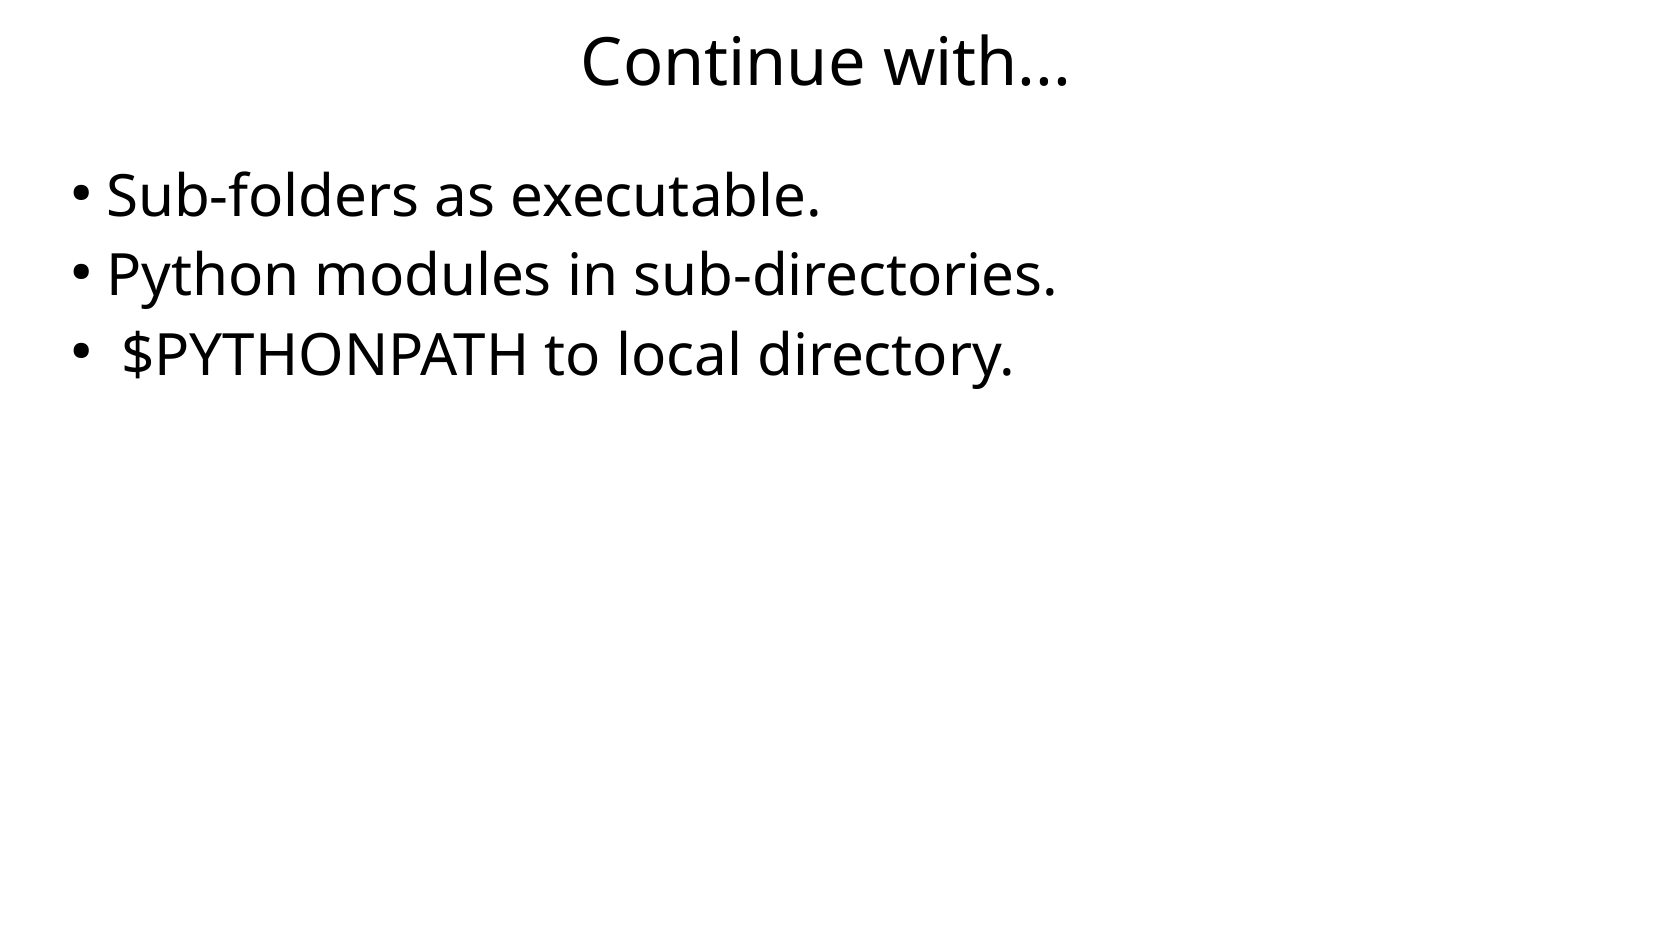

# Continue with...
Sub-folders as executable.
Python modules in sub-directories.
 $PYTHONPATH to local directory.